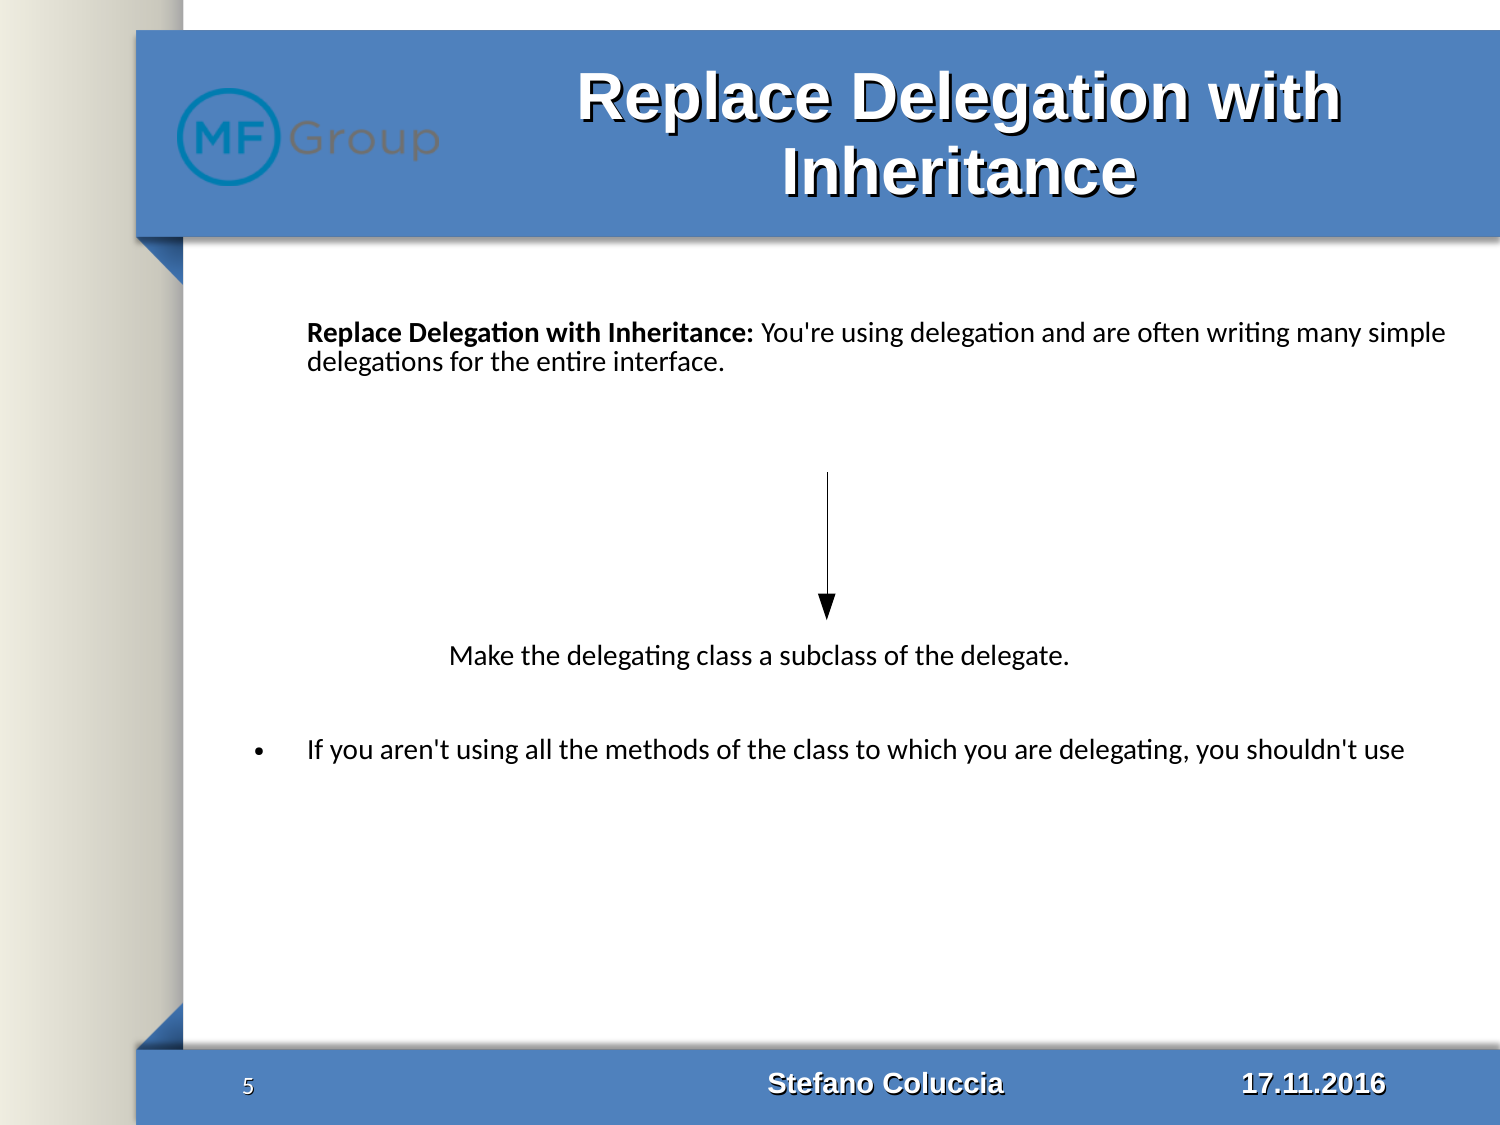

# Replace Delegation with Inheritance
Replace Delegation with Inheritance: You're using delegation and are often writing many simple delegations for the entire interface.
Make the delegating class a subclass of the delegate.
If you aren't using all the methods of the class to which you are delegating, you shouldn't use
5
Stefano Coluccia
17.11.2016